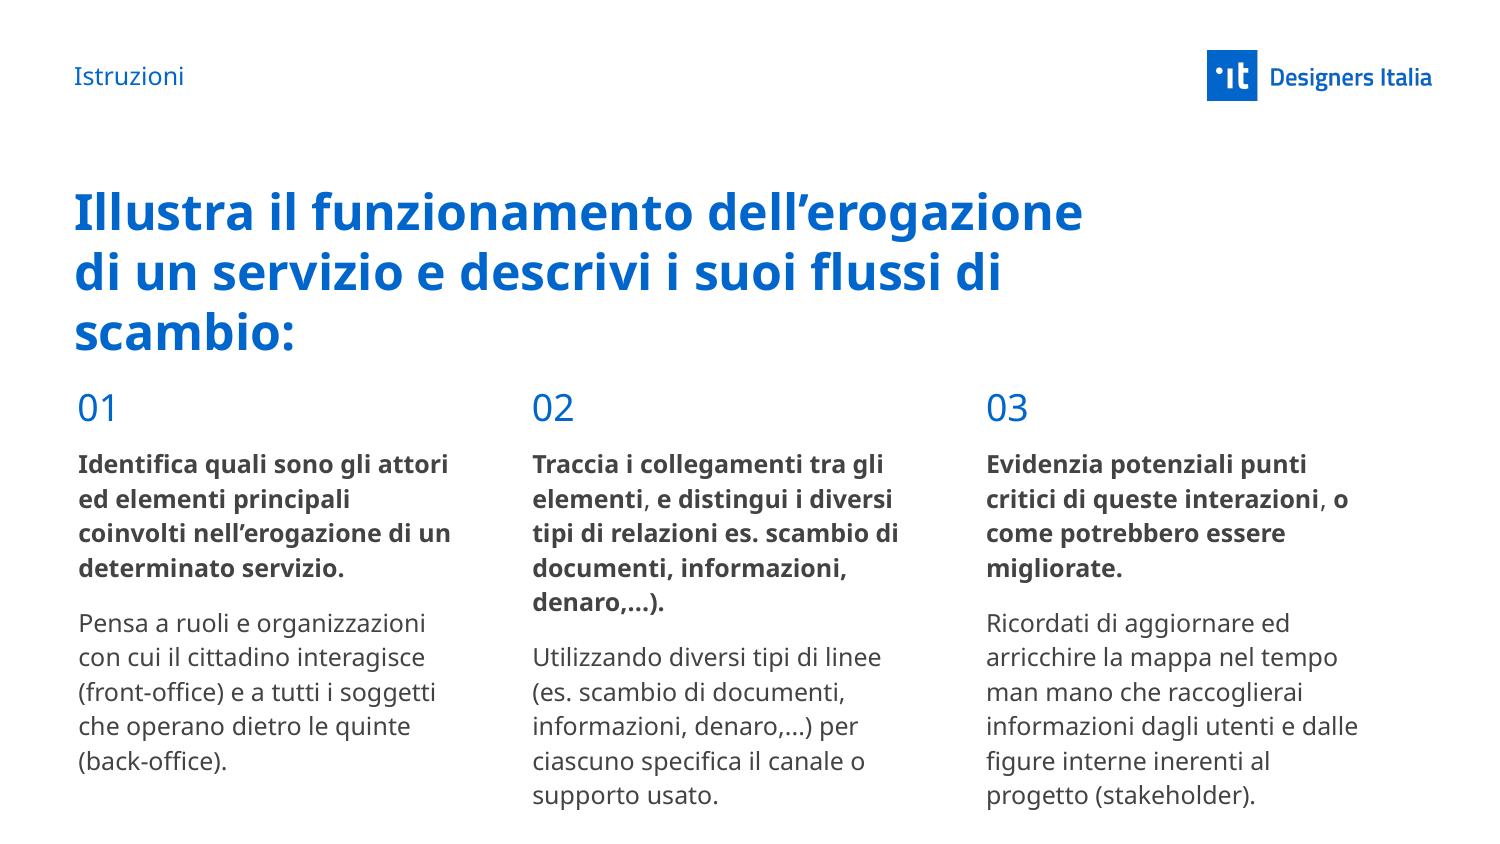

Istruzioni
Illustra il funzionamento dell’erogazione
di un servizio e descrivi i suoi flussi di scambio:
01
02
03
Identifica quali sono gli attori ed elementi principali coinvolti nell’erogazione di un determinato servizio.
Pensa a ruoli e organizzazioni con cui il cittadino interagisce (front-office) e a tutti i soggetti che operano dietro le quinte (back-office).
Traccia i collegamenti tra gli elementi, e distingui i diversi tipi di relazioni es. scambio di documenti, informazioni, denaro,...).
Utilizzando diversi tipi di linee (es. scambio di documenti, informazioni, denaro,...) per ciascuno specifica il canale o supporto usato.
Evidenzia potenziali punti critici di queste interazioni, o come potrebbero essere migliorate.
Ricordati di aggiornare ed arricchire la mappa nel tempo man mano che raccoglierai informazioni dagli utenti e dalle figure interne inerenti al progetto (stakeholder).